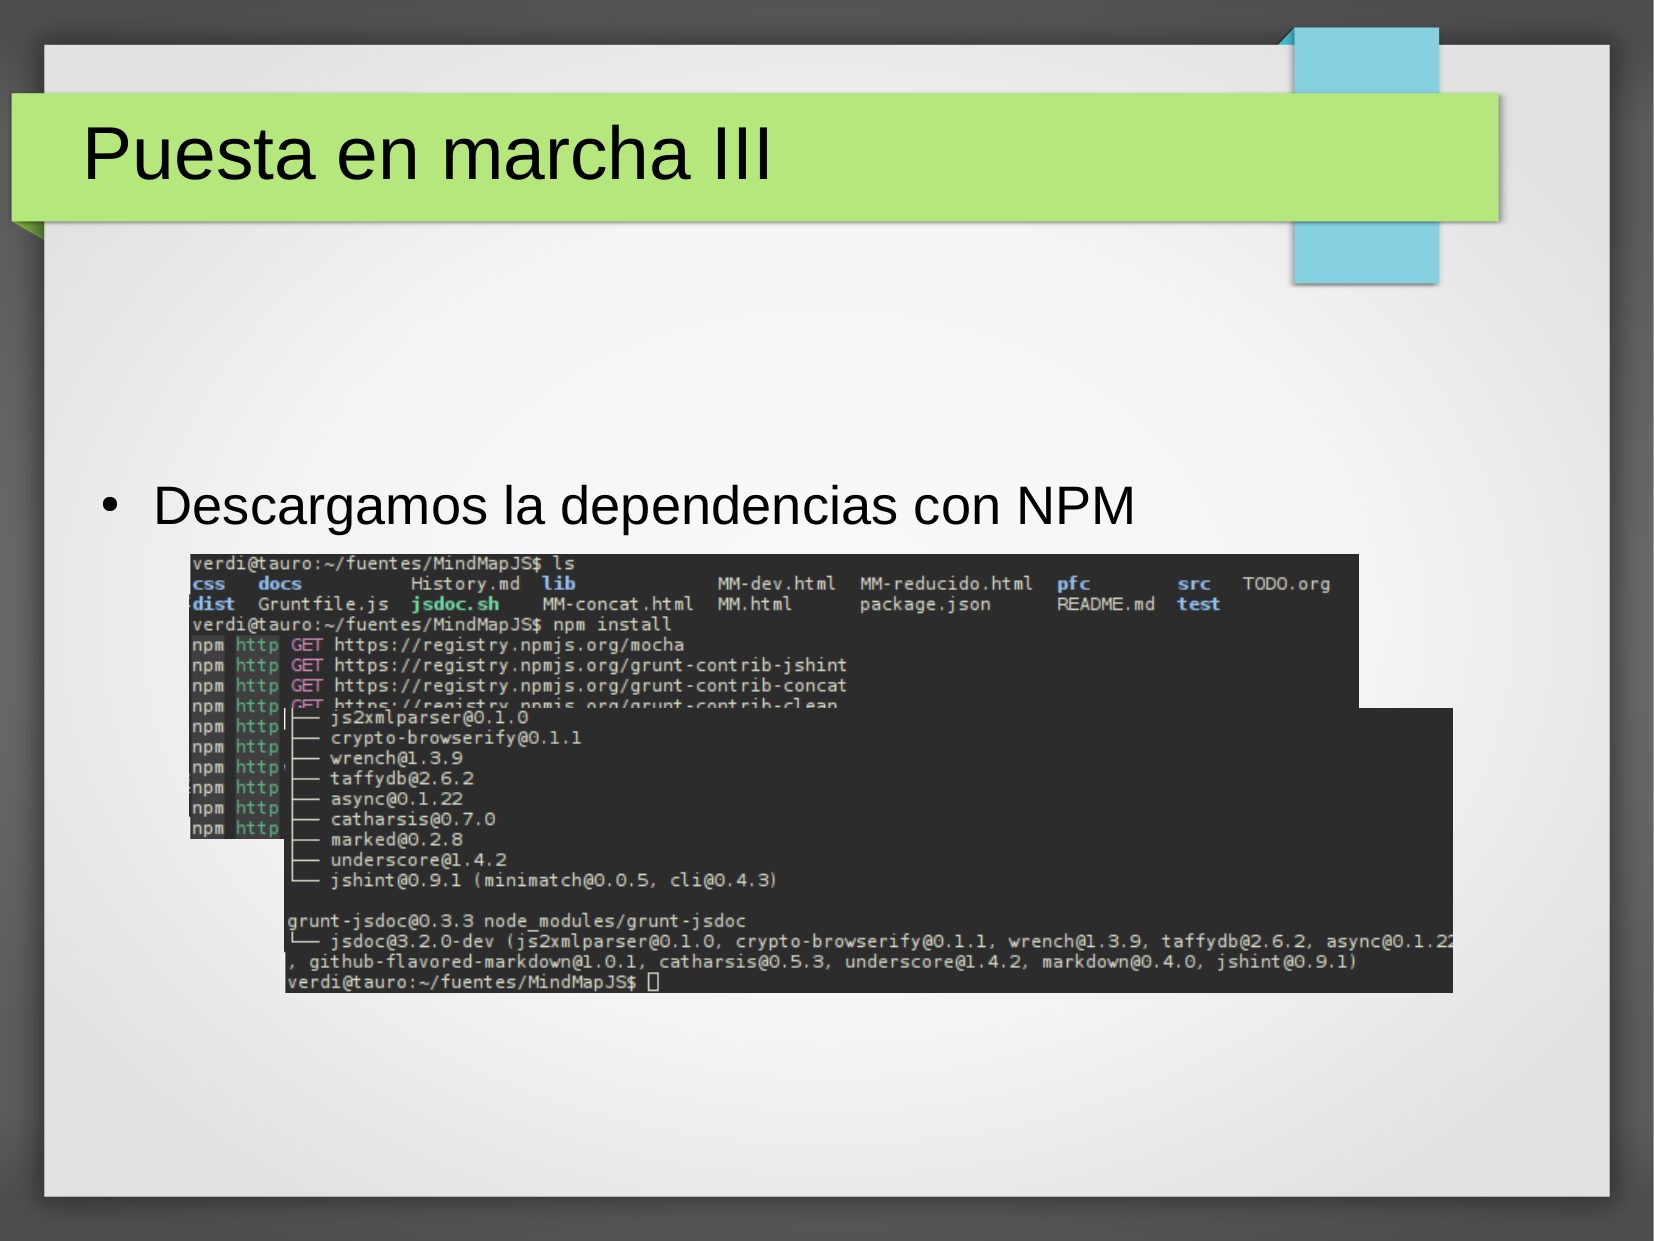

# Puesta en marcha III
Descargamos la dependencias con NPM